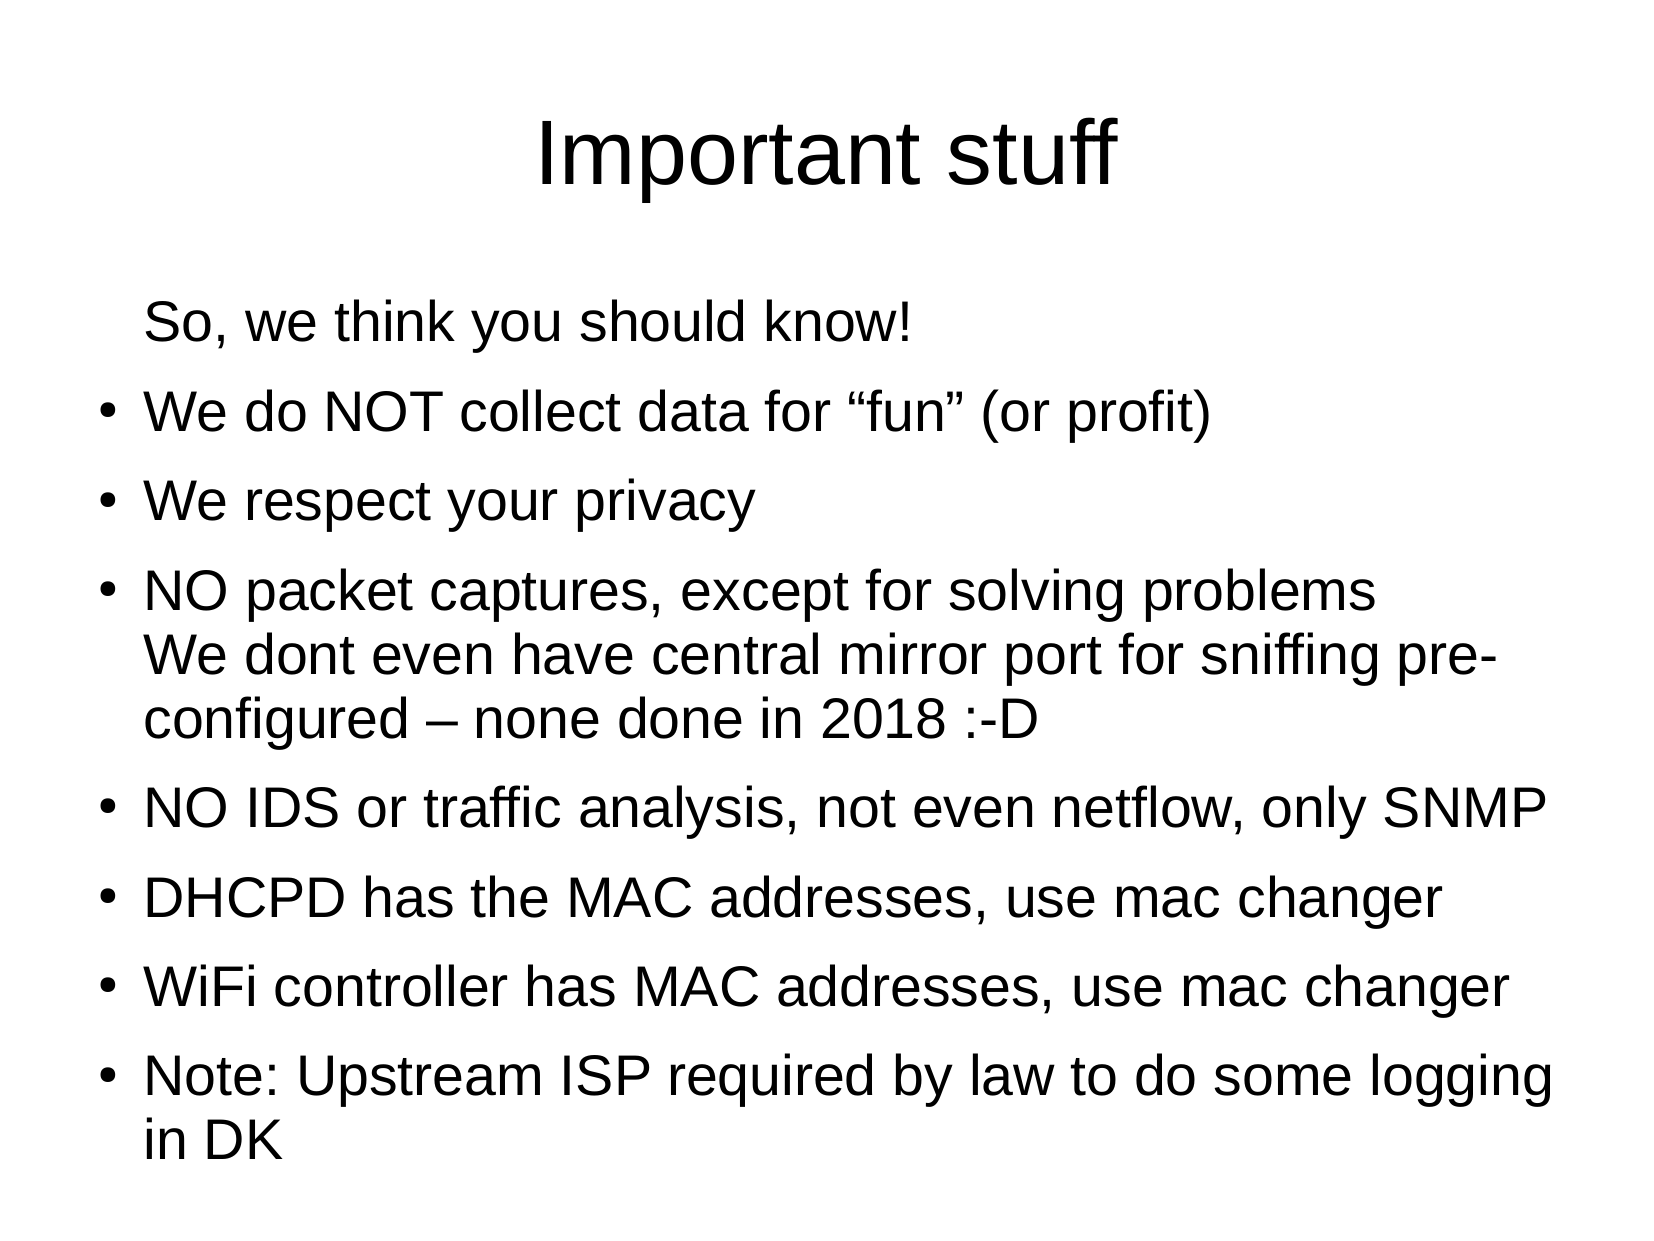

# Important stuff
So, we think you should know!
We do NOT collect data for “fun” (or profit)
We respect your privacy
NO packet captures, except for solving problems
We dont even have central mirror port for sniffing pre-configured – none done in 2018 :-D
NO IDS or traffic analysis, not even netflow, only SNMP
DHCPD has the MAC addresses, use mac changer
WiFi controller has MAC addresses, use mac changer
Note: Upstream ISP required by law to do some logging in DK